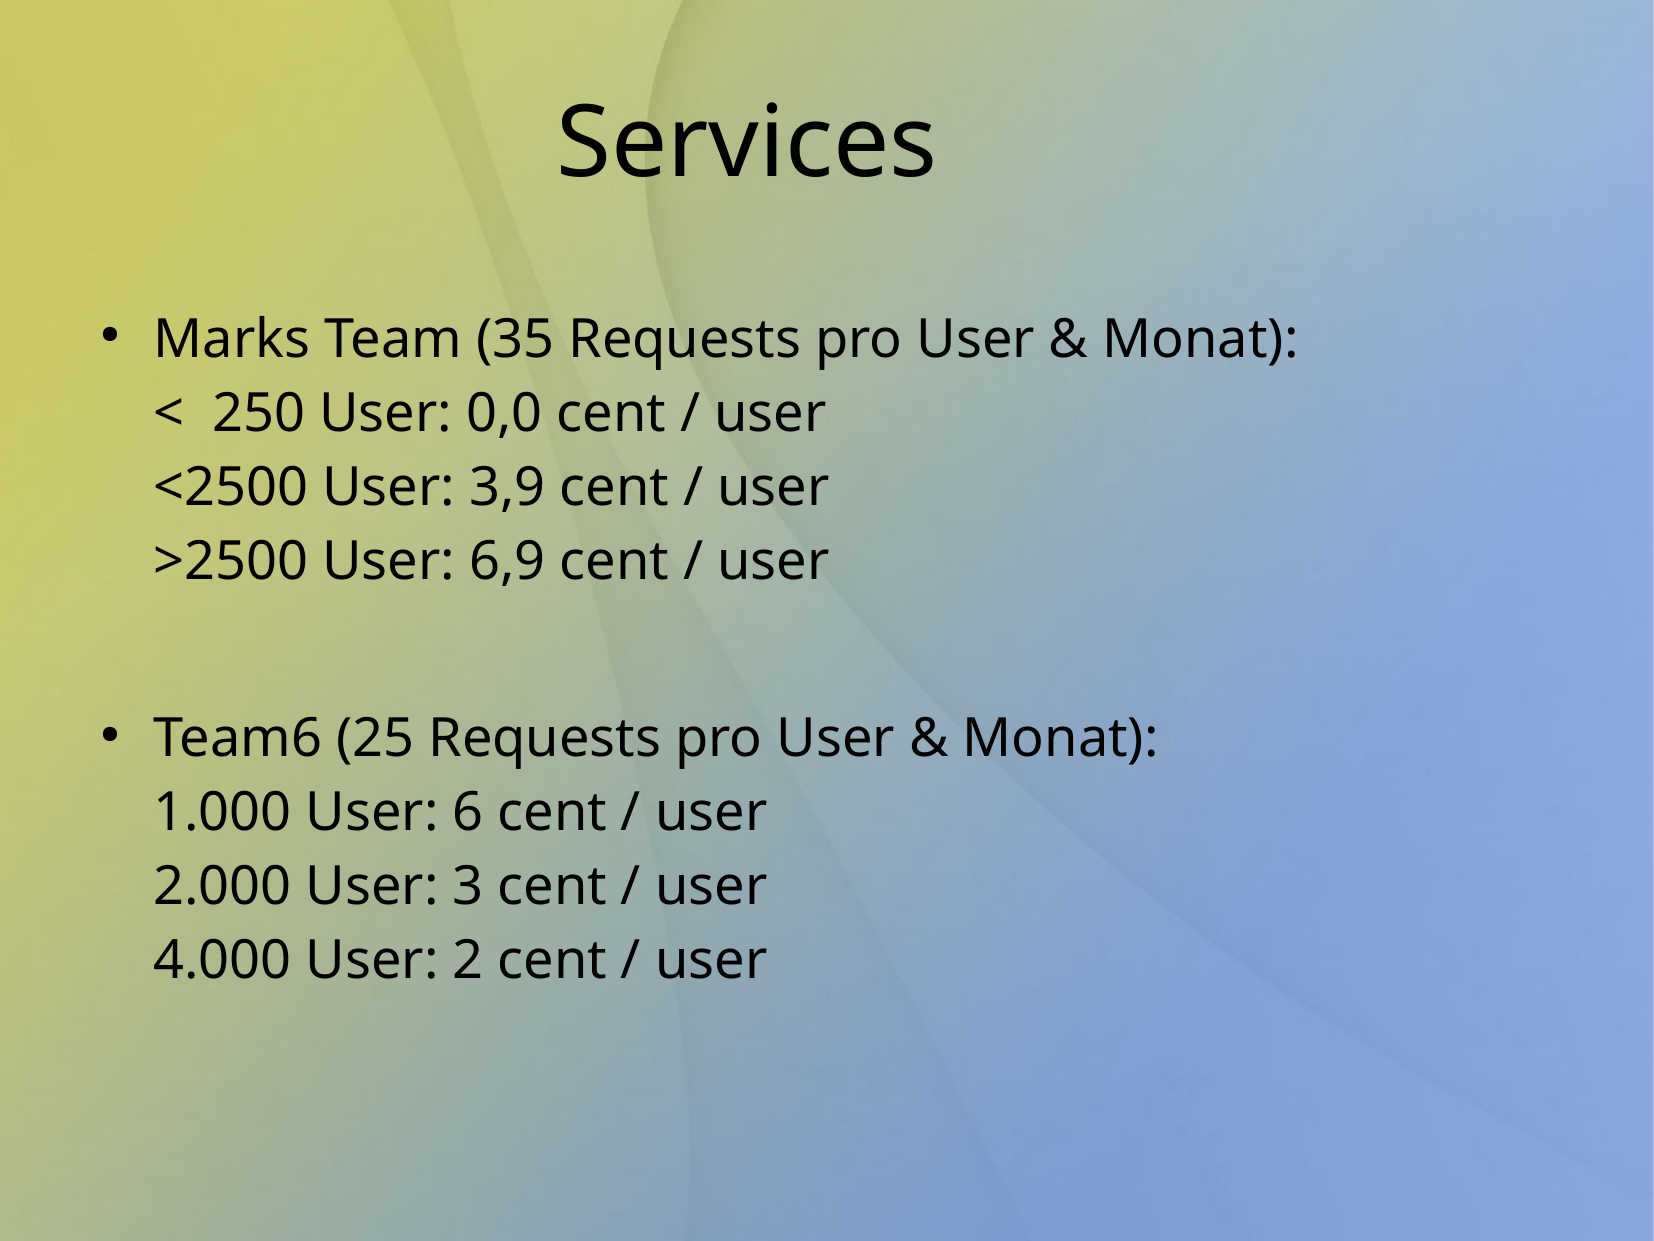

# Services
Marks Team (35 Requests pro User & Monat):
< 250 User: 0,0 cent / user
<2500 User: 3,9 cent / user
>2500 User: 6,9 cent / user
Team6 (25 Requests pro User & Monat):
1.000 User: 6 cent / user
2.000 User: 3 cent / user
4.000 User: 2 cent / user